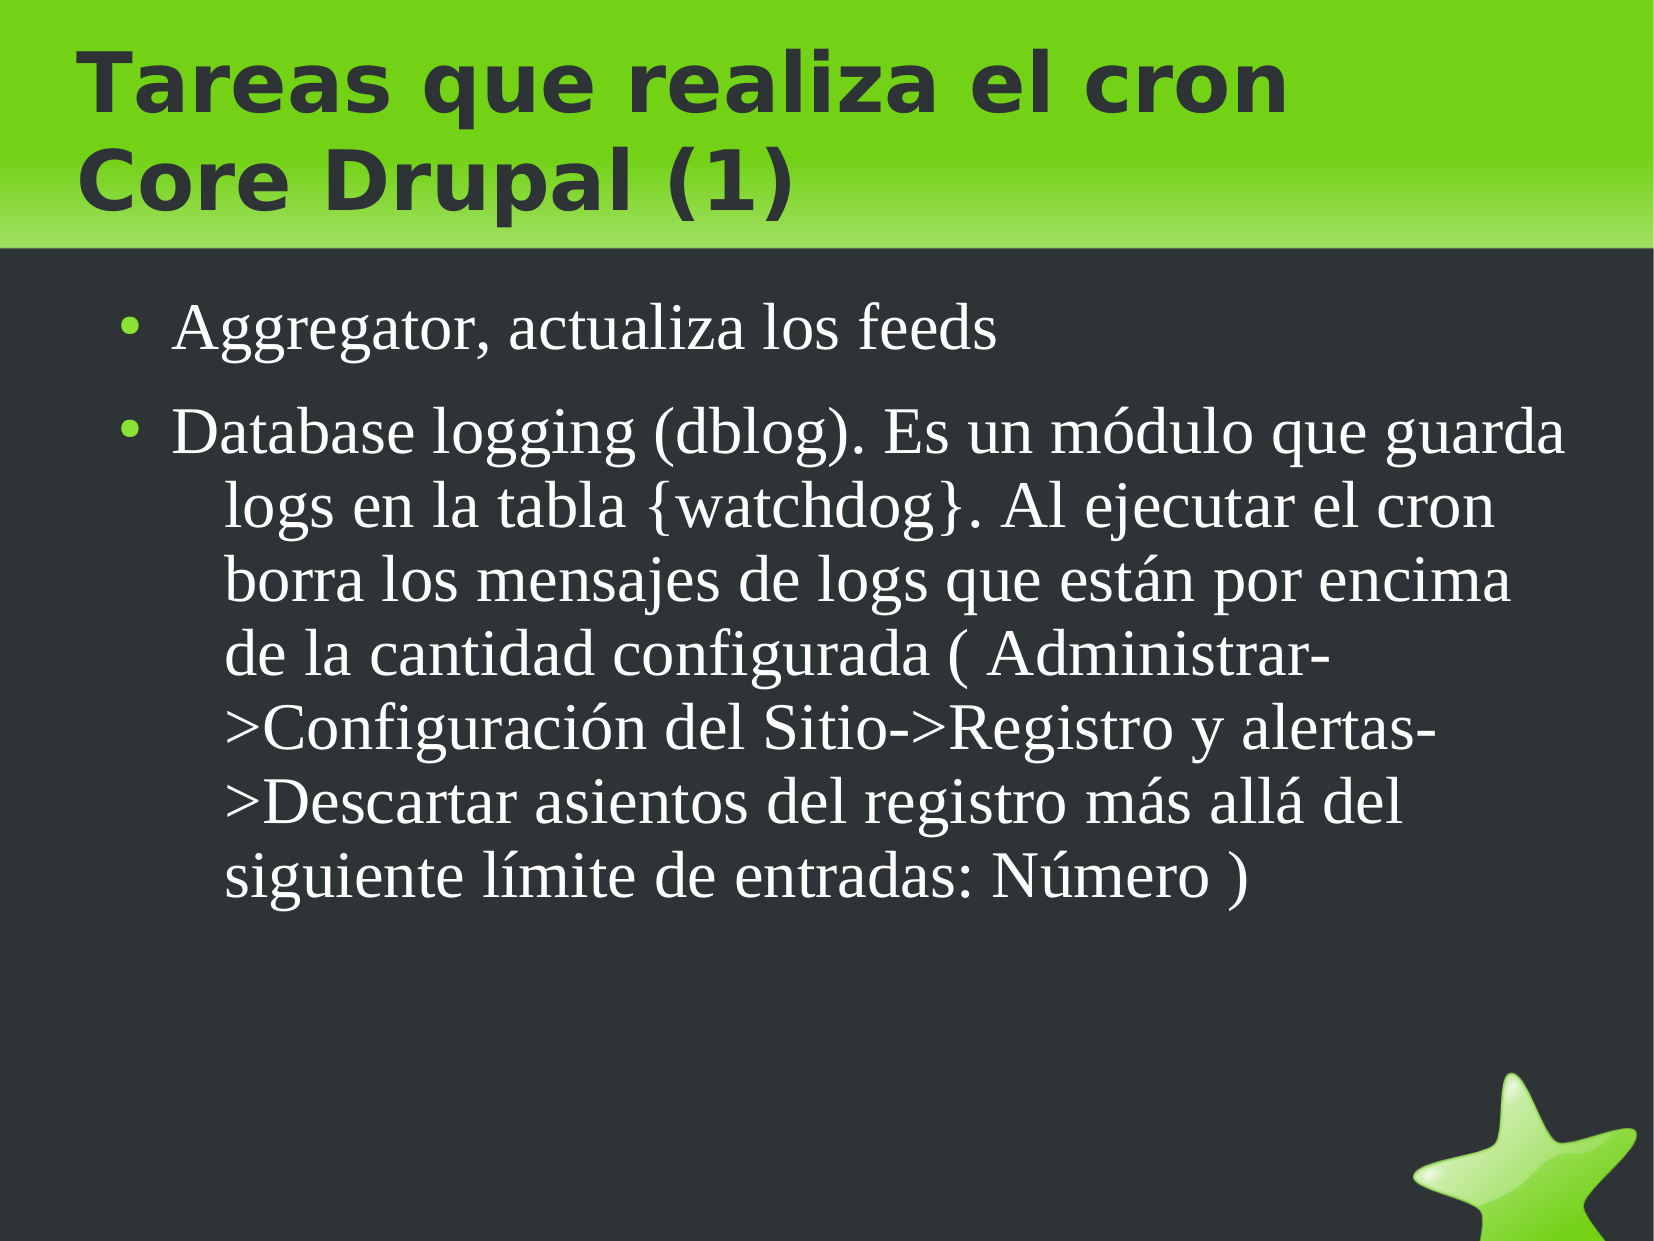

# Tareas que realiza el cron Core Drupal (1)
Aggregator, actualiza los feeds
Database logging (dblog). Es un módulo que guarda logs en la tabla {watchdog}. Al ejecutar el cron borra los mensajes de logs que están por encima de la cantidad configurada ( Administrar->Configuración del Sitio->Registro y alertas->Descartar asientos del registro más allá del siguiente límite de entradas: Número )